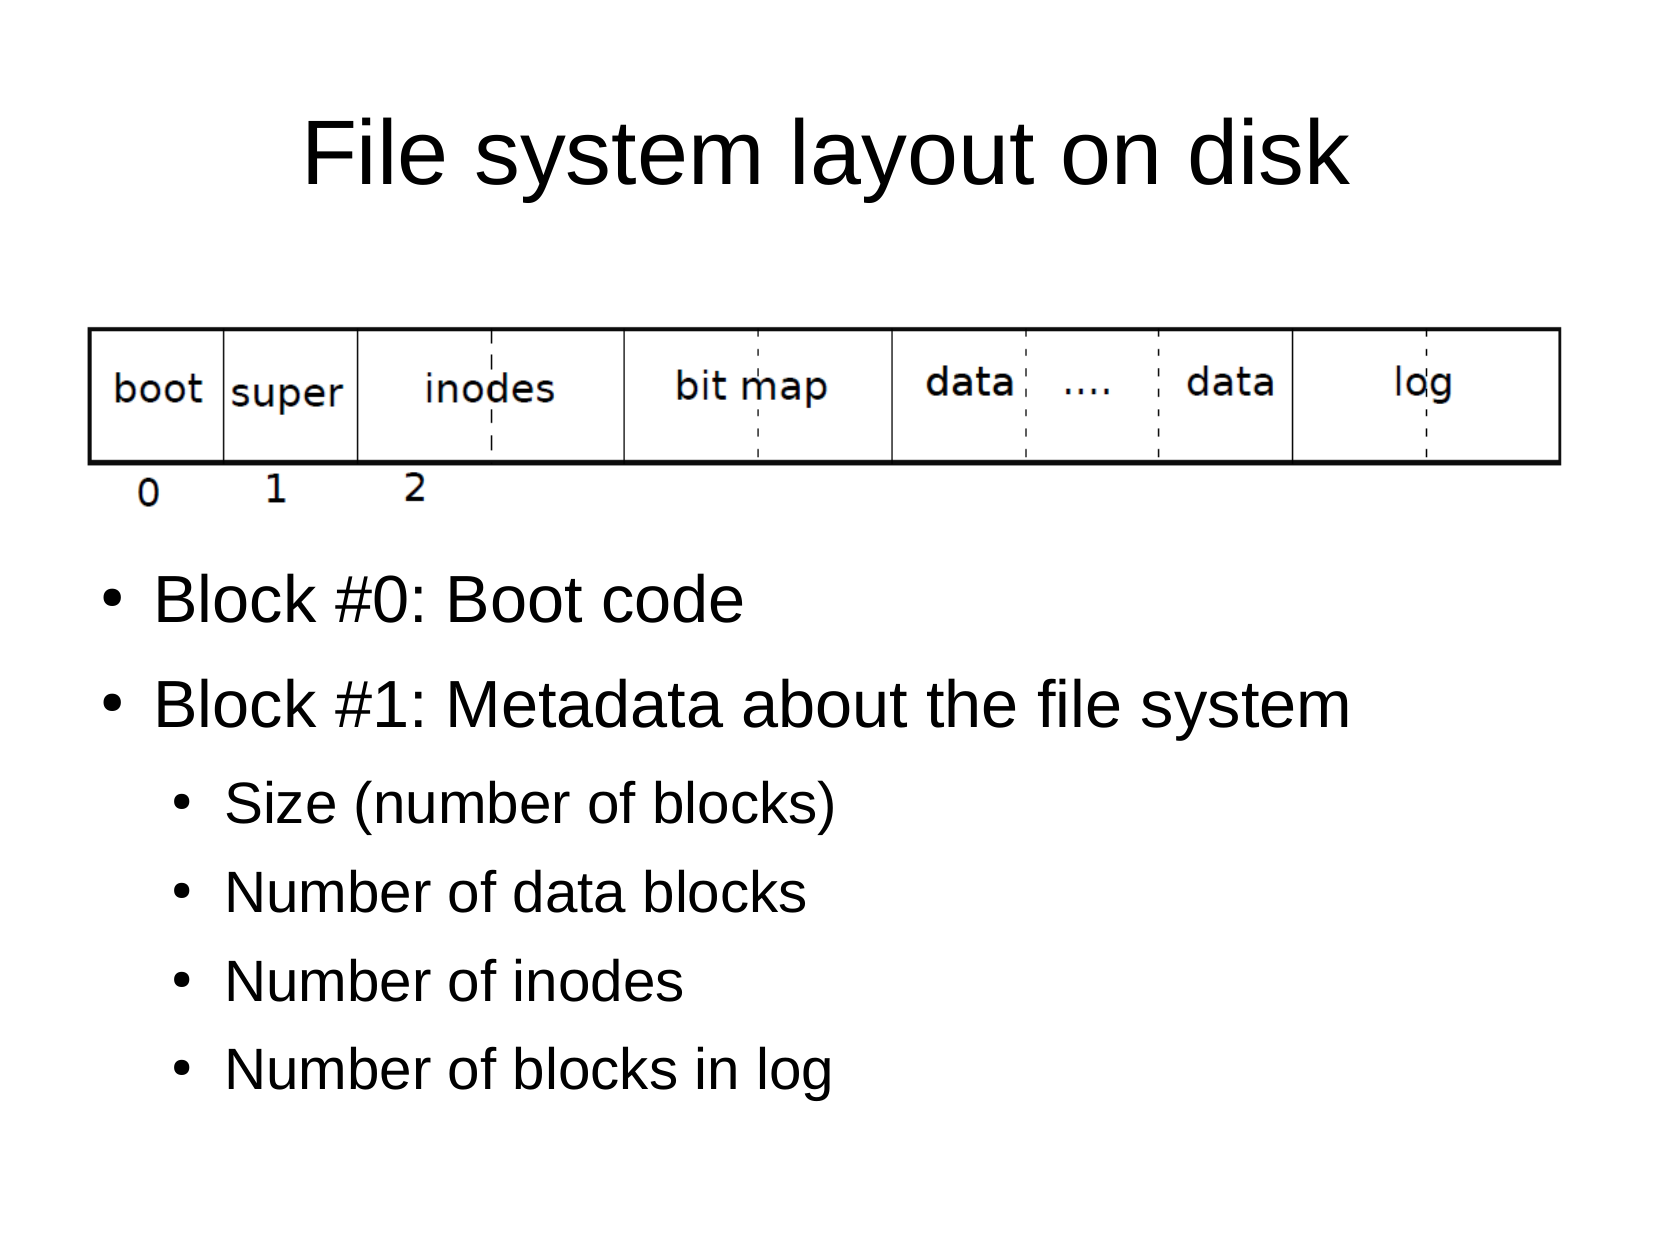

# File system layout on disk
Block #0: Boot code
Block #1: Metadata about the file system
Size (number of blocks)
Number of data blocks
Number of inodes
Number of blocks in log